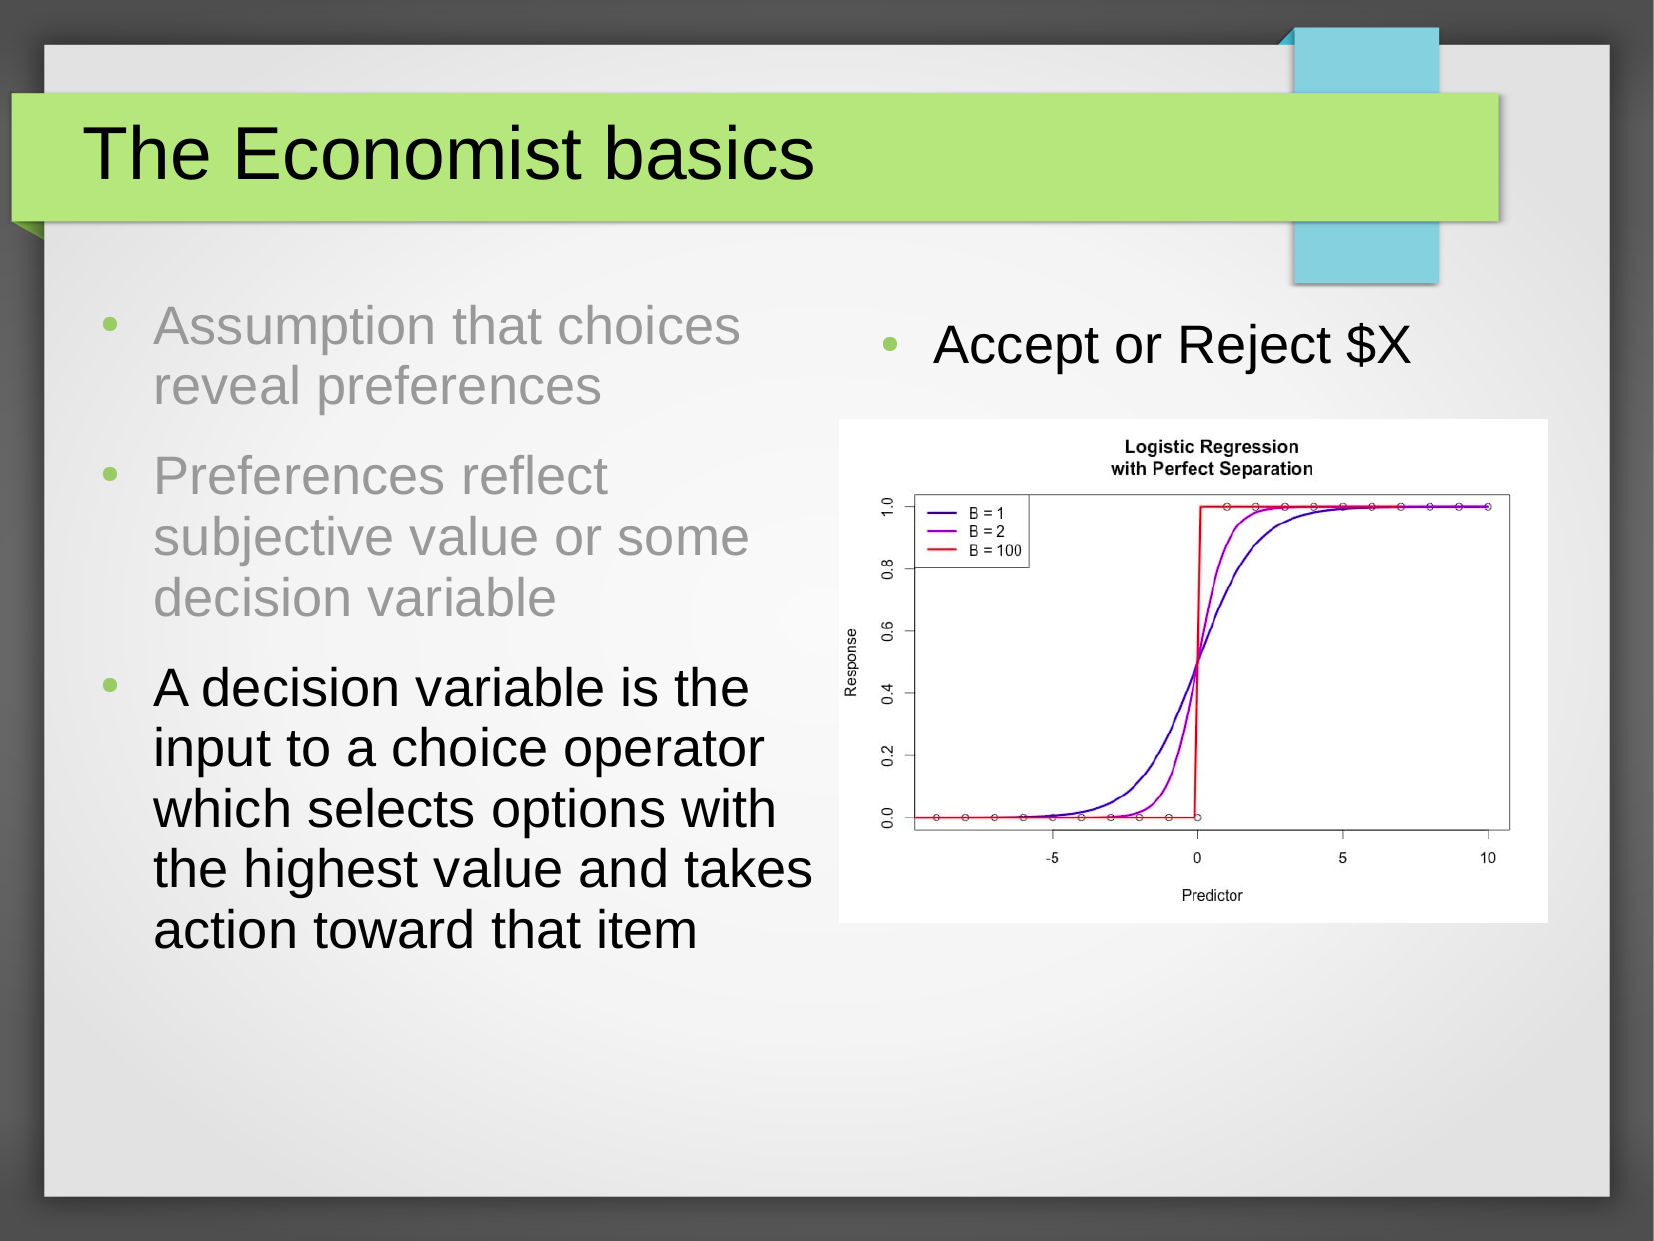

# The Economist basics
Assumption that choices reveal preferences
Preferences reflect subjective value or some decision variable
A decision variable is the input to a choice operator which selects options with the highest value and takes action toward that item
Accept or Reject $X